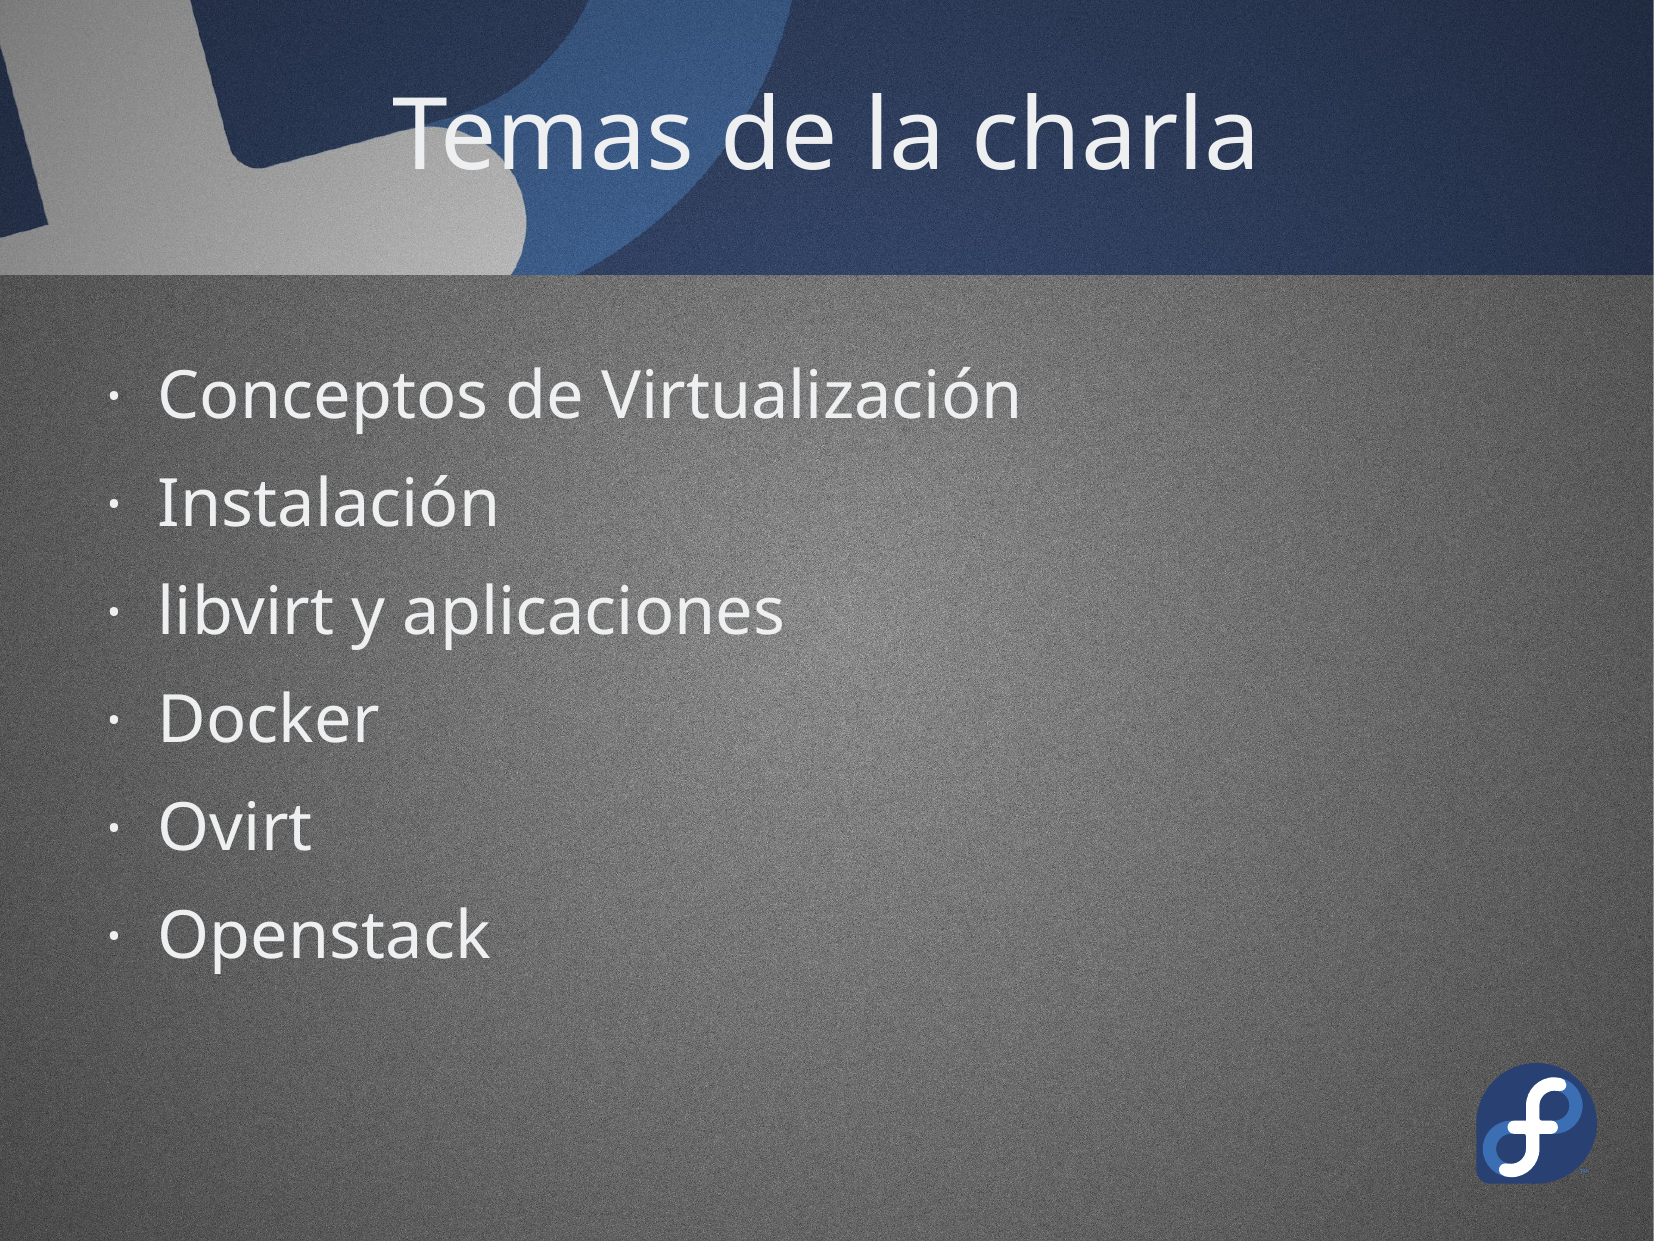

Temas de la charla
Conceptos de Virtualización
Instalación
libvirt y aplicaciones
Docker
Ovirt
Openstack